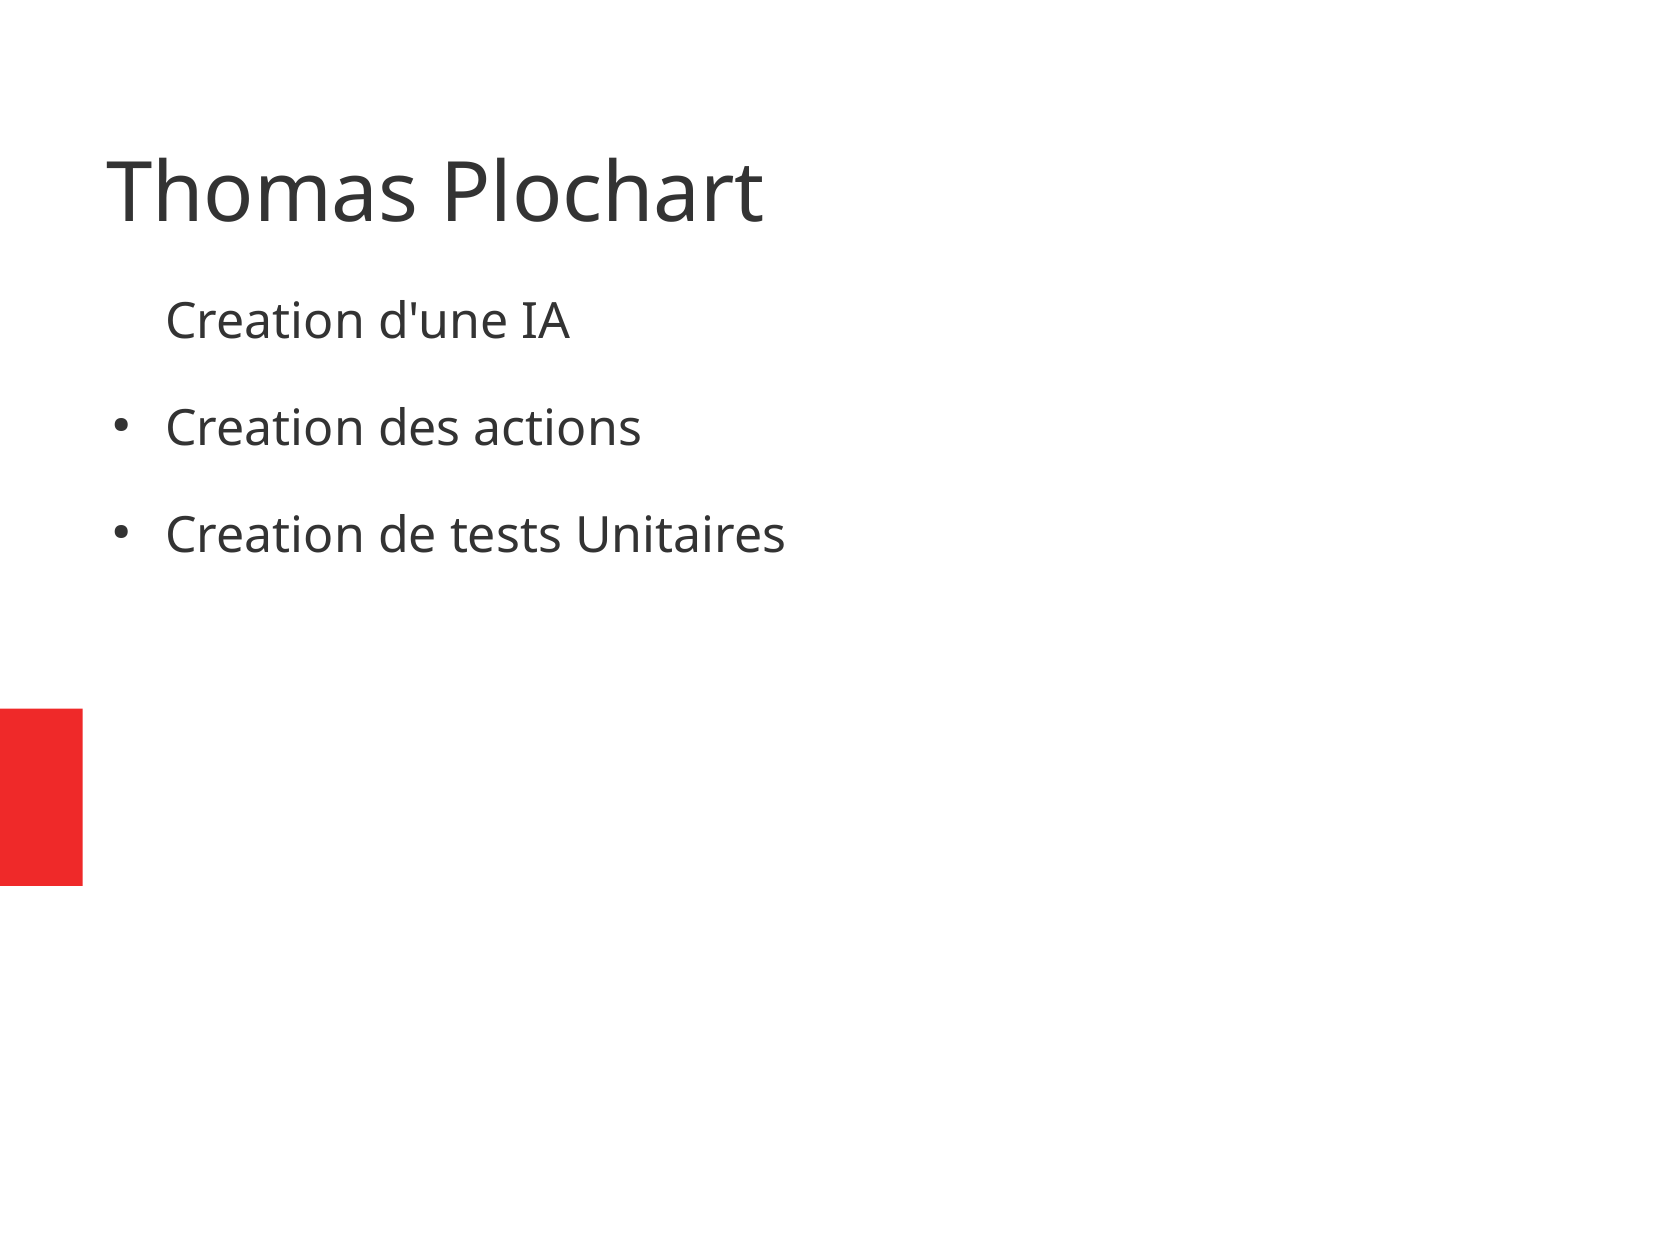

# Thomas Plochart
Creation d'une IA
Creation des actions
Creation de tests Unitaires